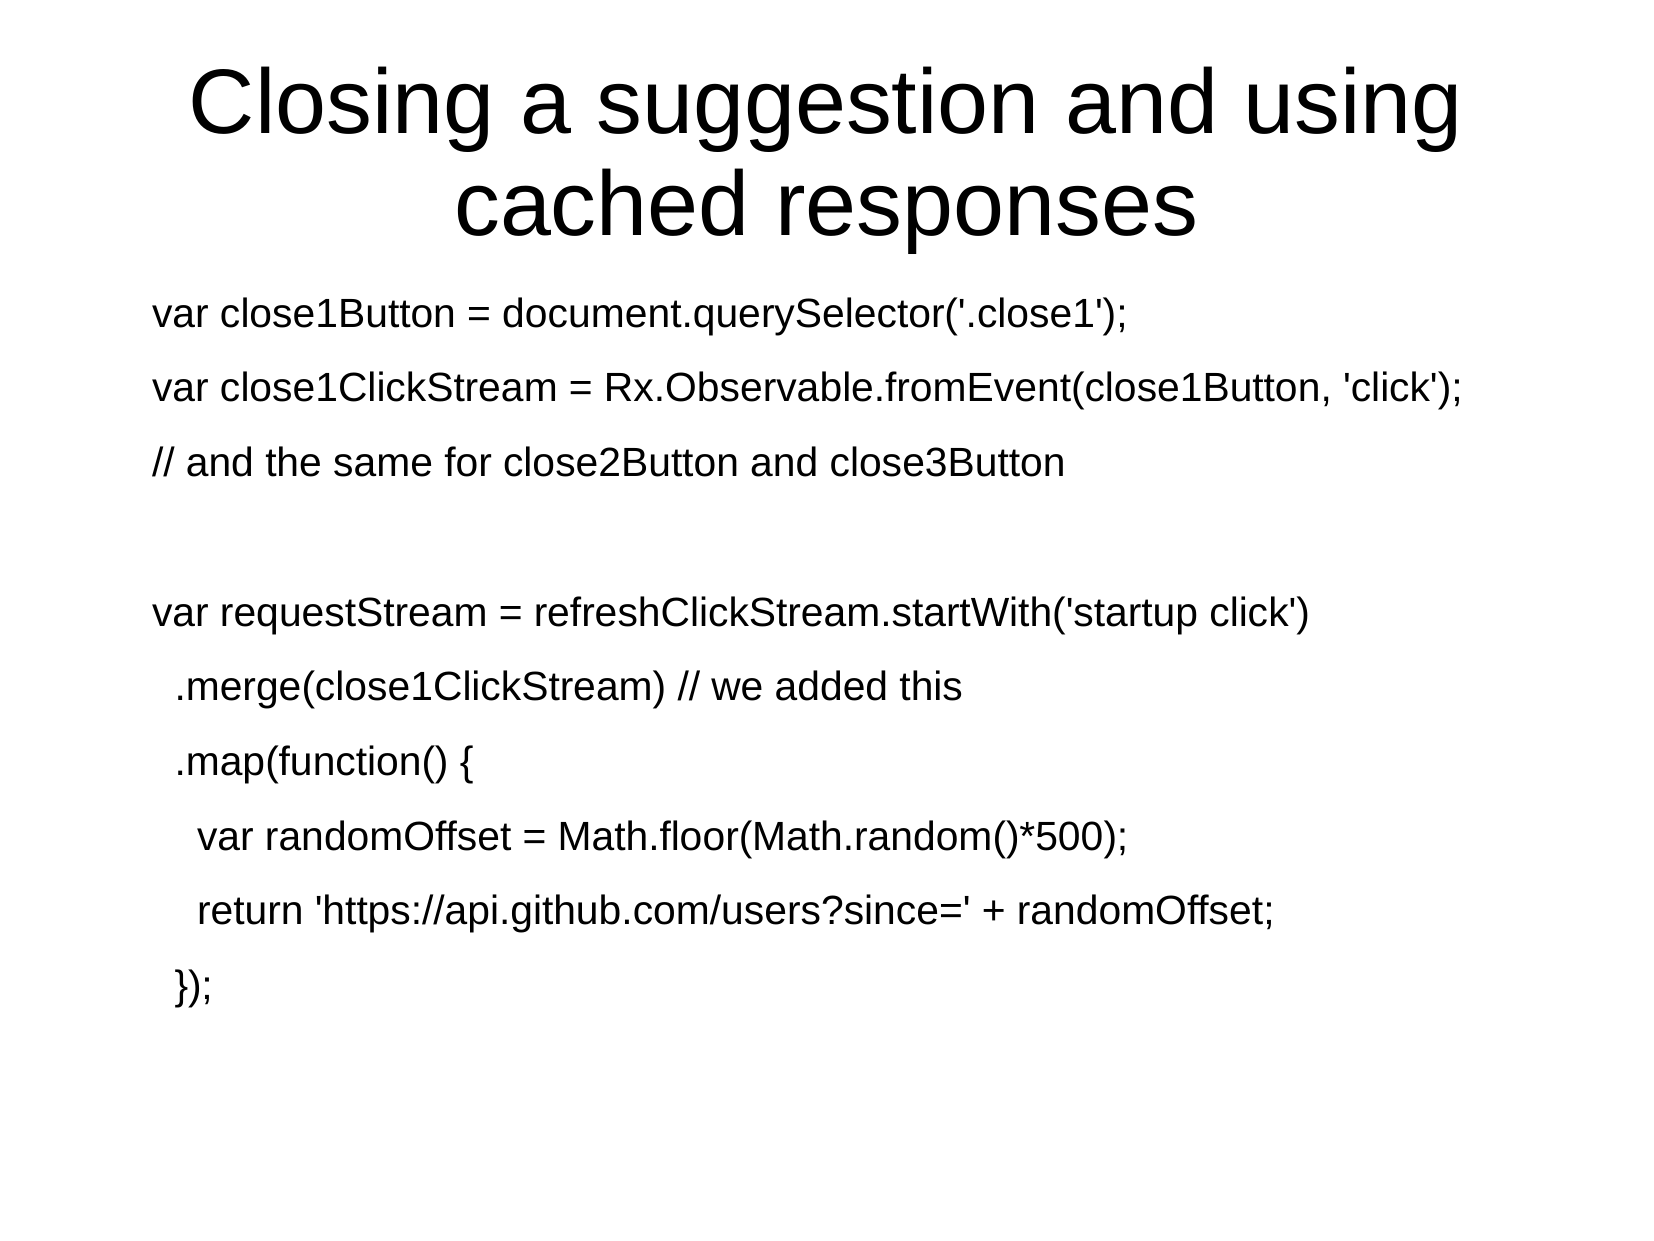

# Closing a suggestion and using cached responses
var close1Button = document.querySelector('.close1');
var close1ClickStream = Rx.Observable.fromEvent(close1Button, 'click');
// and the same for close2Button and close3Button
var requestStream = refreshClickStream.startWith('startup click')
 .merge(close1ClickStream) // we added this
 .map(function() {
 var randomOffset = Math.floor(Math.random()*500);
 return 'https://api.github.com/users?since=' + randomOffset;
 });